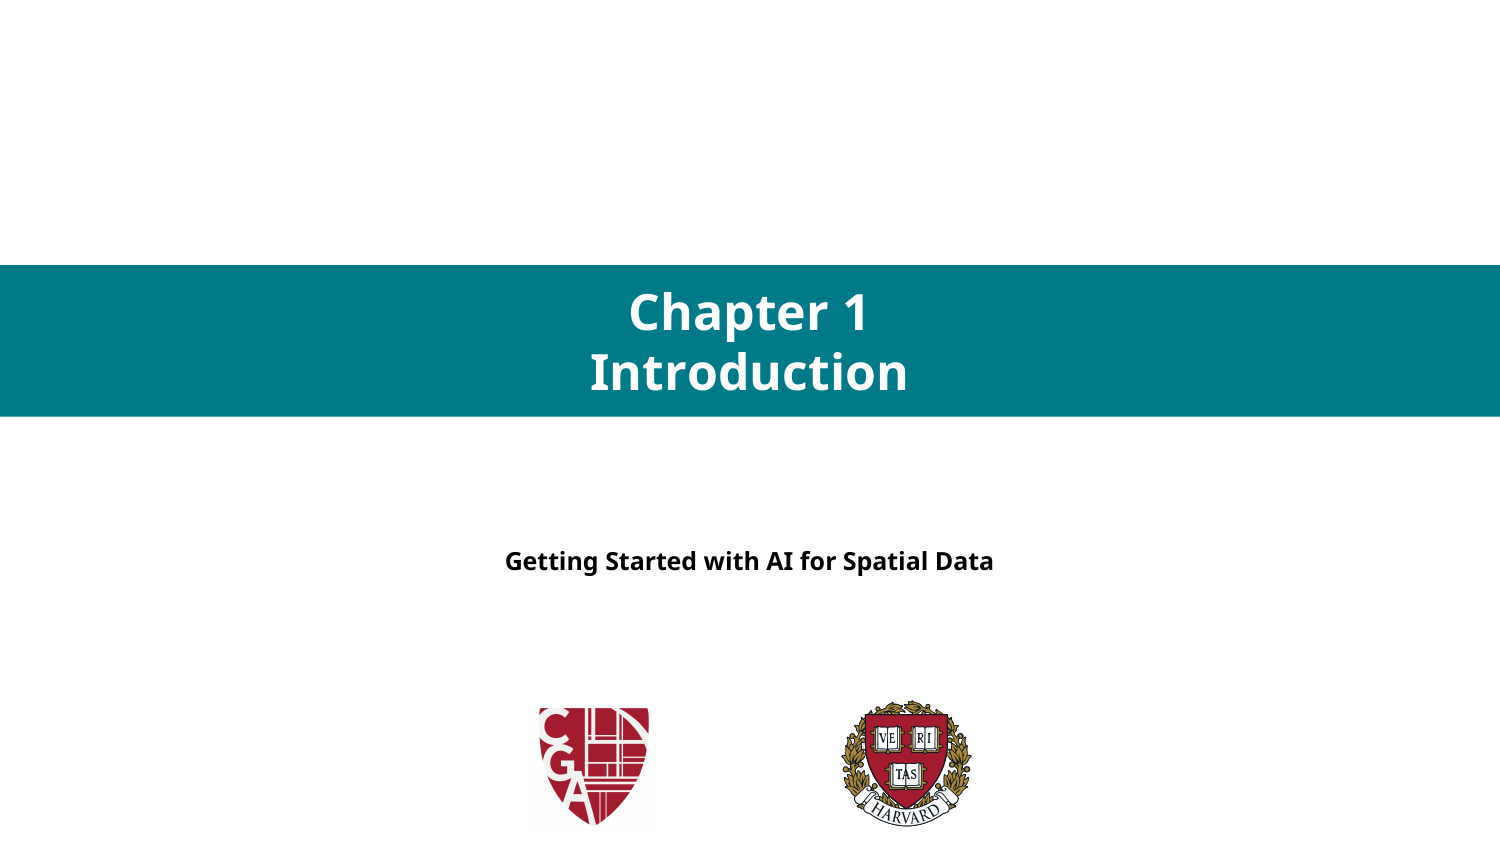

Chapter 1
Introduction
Getting Started with AI for Spatial Data